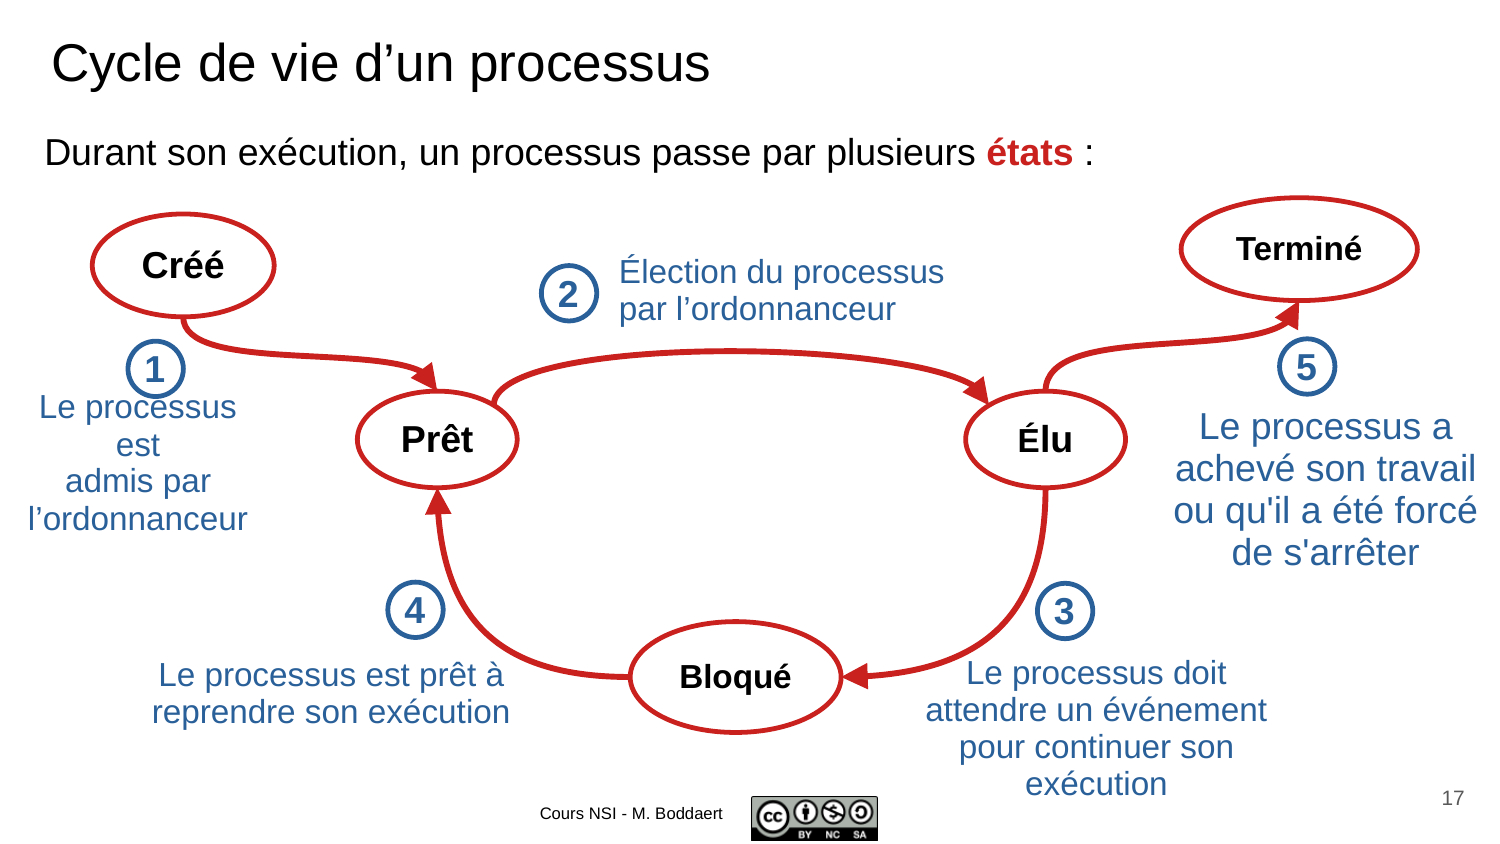

# Cycle de vie d’un processus
Durant son exécution, un processus passe par plusieurs états :
Terminé
Créé
Élection du processus par l’ordonnanceur
2
5
1
Le processus a achevé son travail ou qu'il a été forcé de s'arrêter
Le processus est
admis par l’ordonnanceur
Prêt
Élu
4
3
Bloqué
Le processus doit attendre un événement pour continuer son exécution
Le processus est prêt à reprendre son exécution